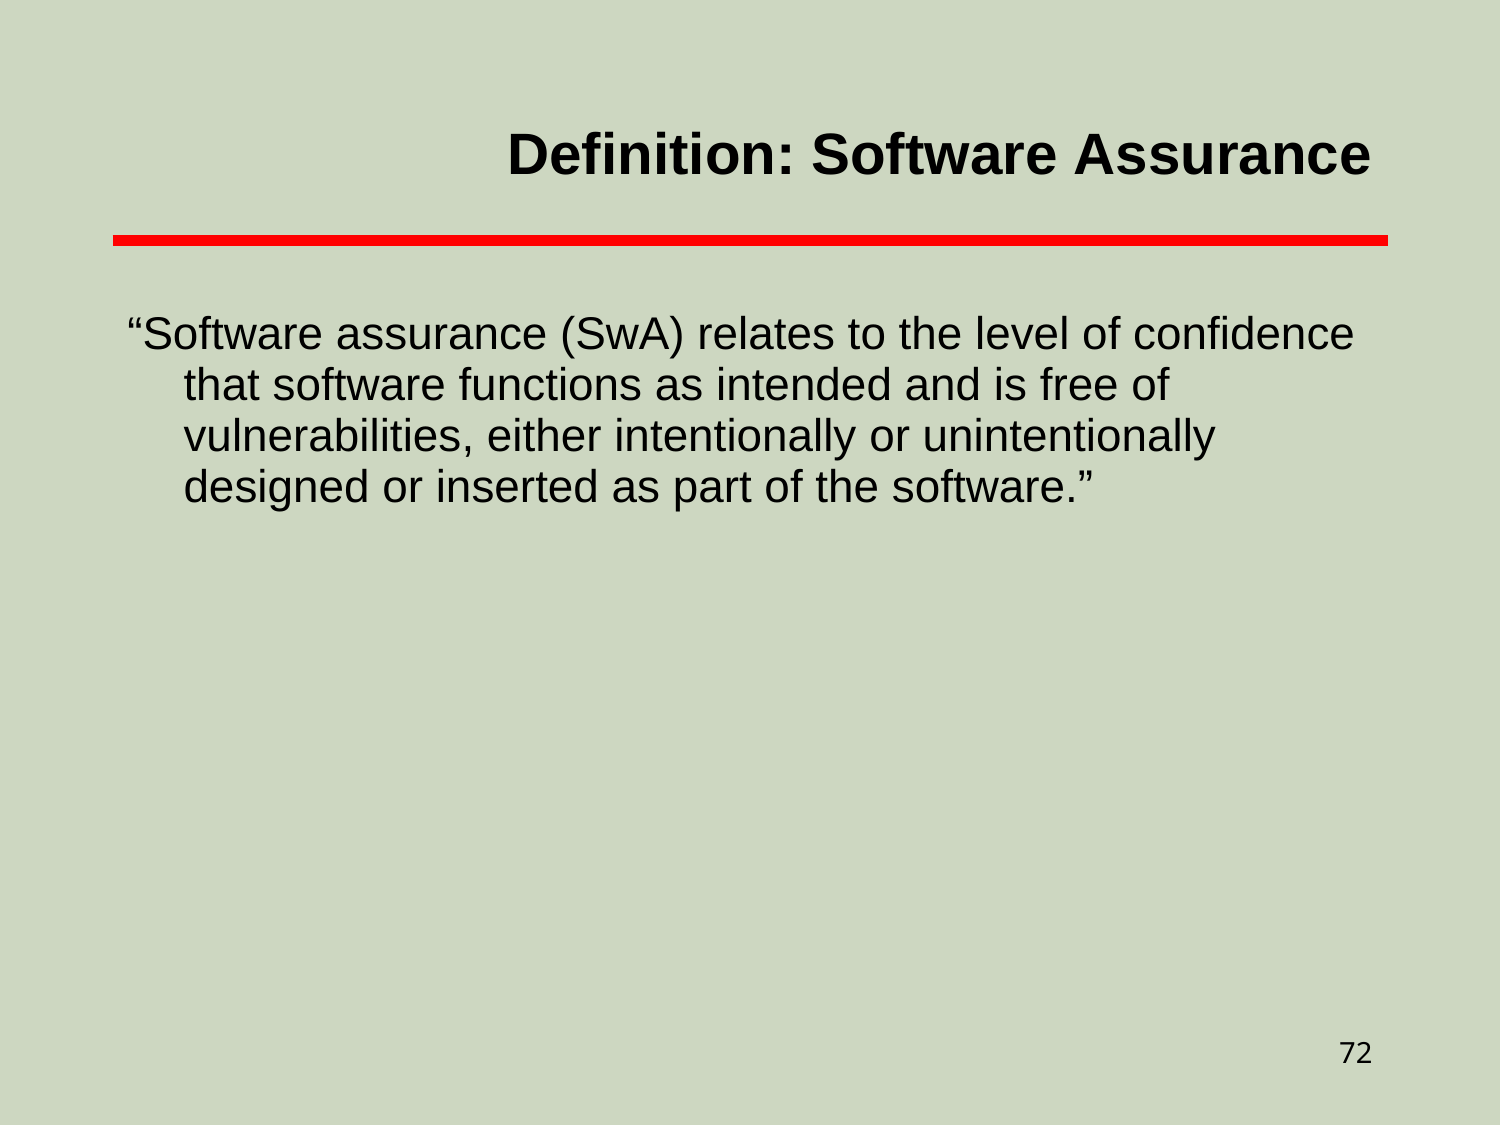

# Definition: Software Assurance
“Software assurance (SwA) relates to the level of confidence that software functions as intended and is free of vulnerabilities, either intentionally or unintentionally designed or inserted as part of the software.”